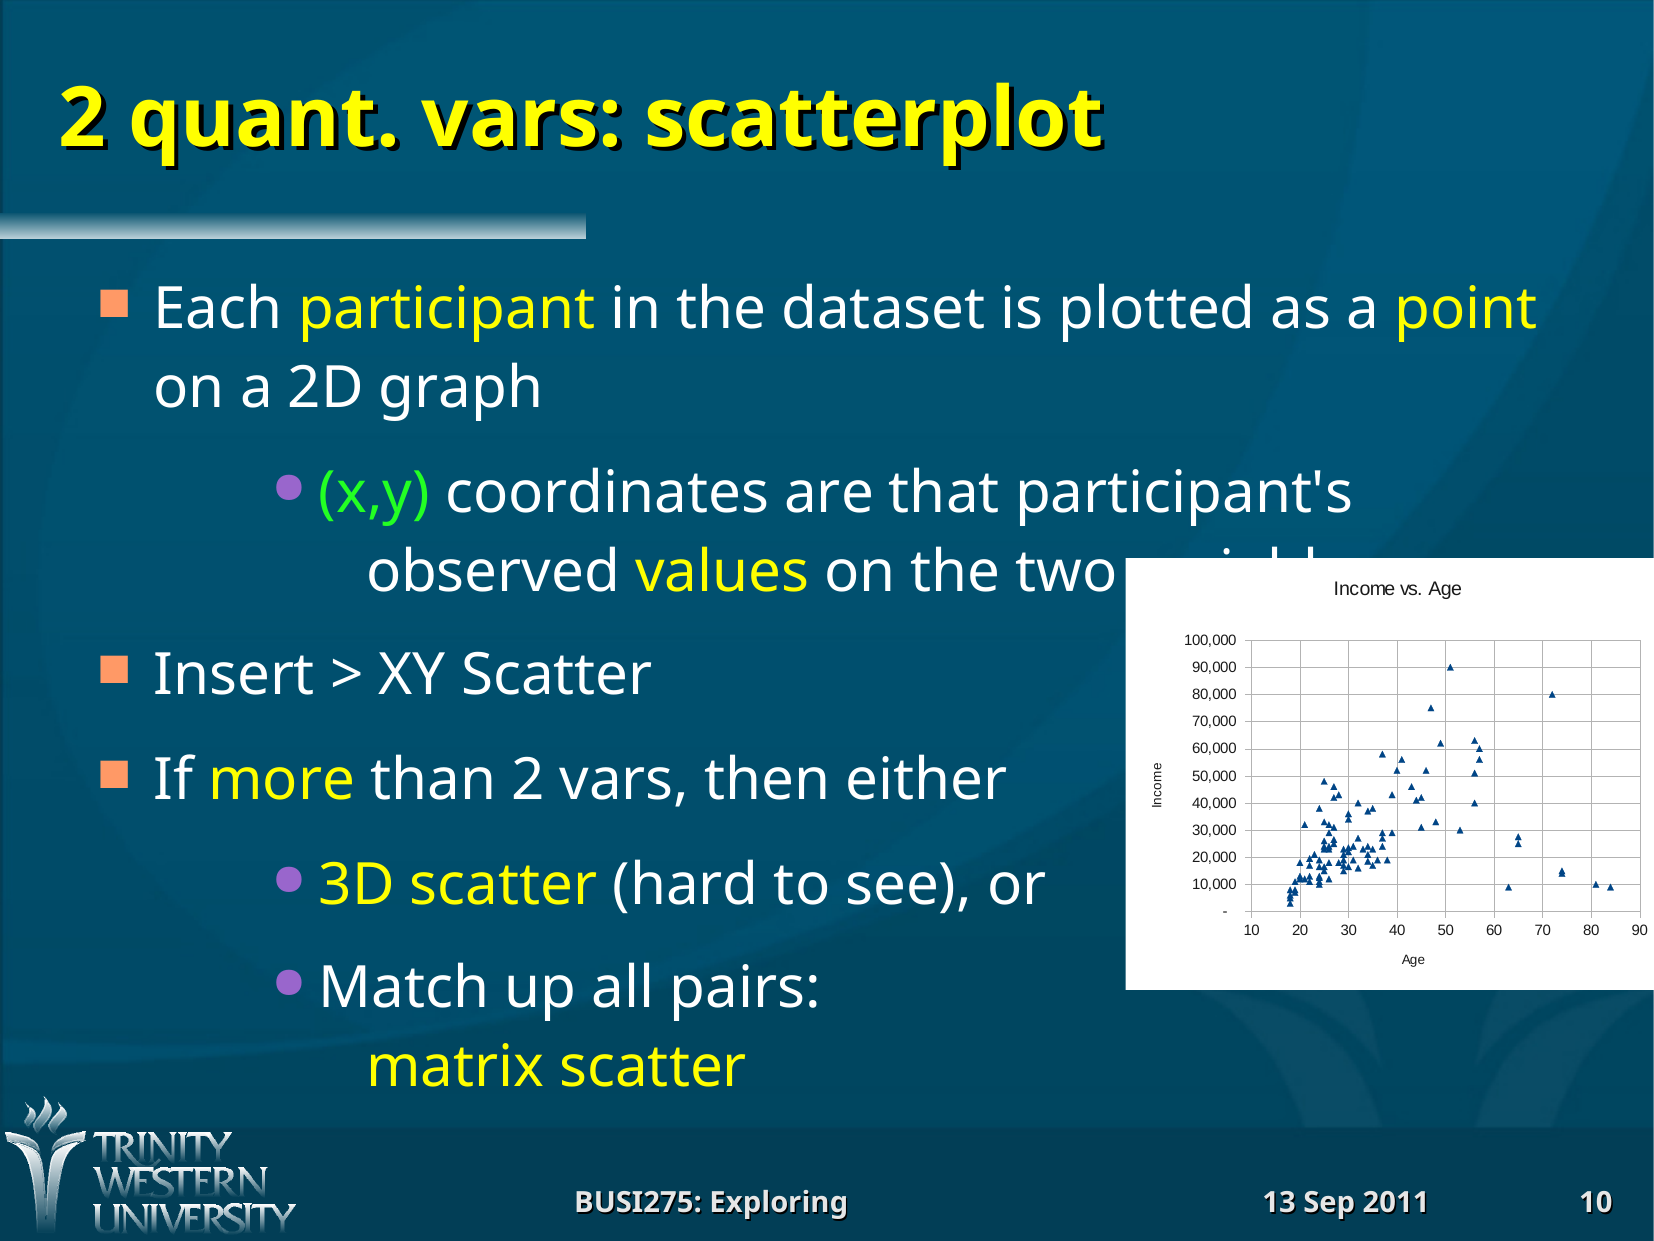

# 2 quant. vars: scatterplot
Each participant in the dataset is plotted as a point on a 2D graph
(x,y) coordinates are that participant's observed values on the two variables
Insert > XY Scatter
If more than 2 vars, then either
3D scatter (hard to see), or
Match up all pairs:
matrix scatter
BUSI275: Exploring
13 Sep 2011
10